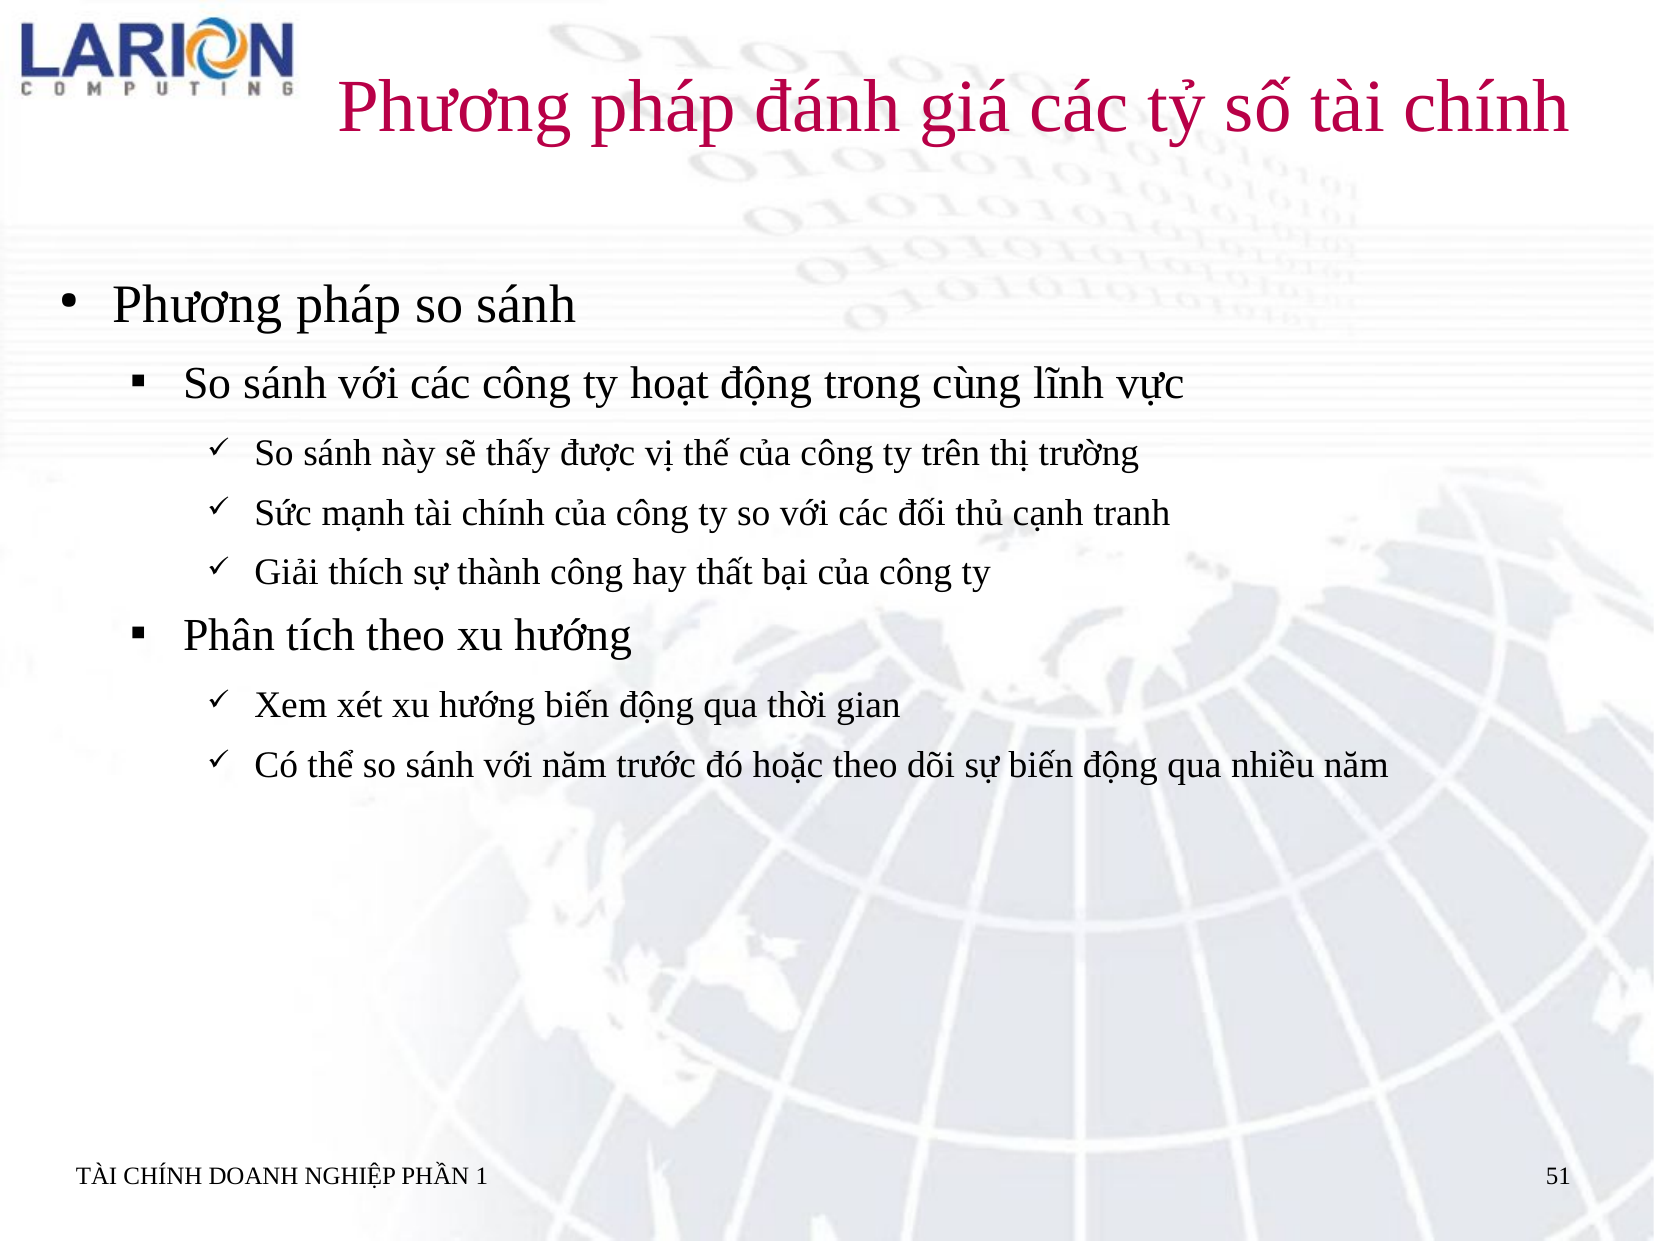

# Phương pháp đánh giá các tỷ số tài chính
Phương pháp so sánh
So sánh với các công ty hoạt động trong cùng lĩnh vực
So sánh này sẽ thấy được vị thế của công ty trên thị trường
Sức mạnh tài chính của công ty so với các đối thủ cạnh tranh
Giải thích sự thành công hay thất bại của công ty
Phân tích theo xu hướng
Xem xét xu hướng biến động qua thời gian
Có thể so sánh với năm trước đó hoặc theo dõi sự biến động qua nhiều năm
TÀI CHÍNH DOANH NGHIỆP PHẦN 1
51